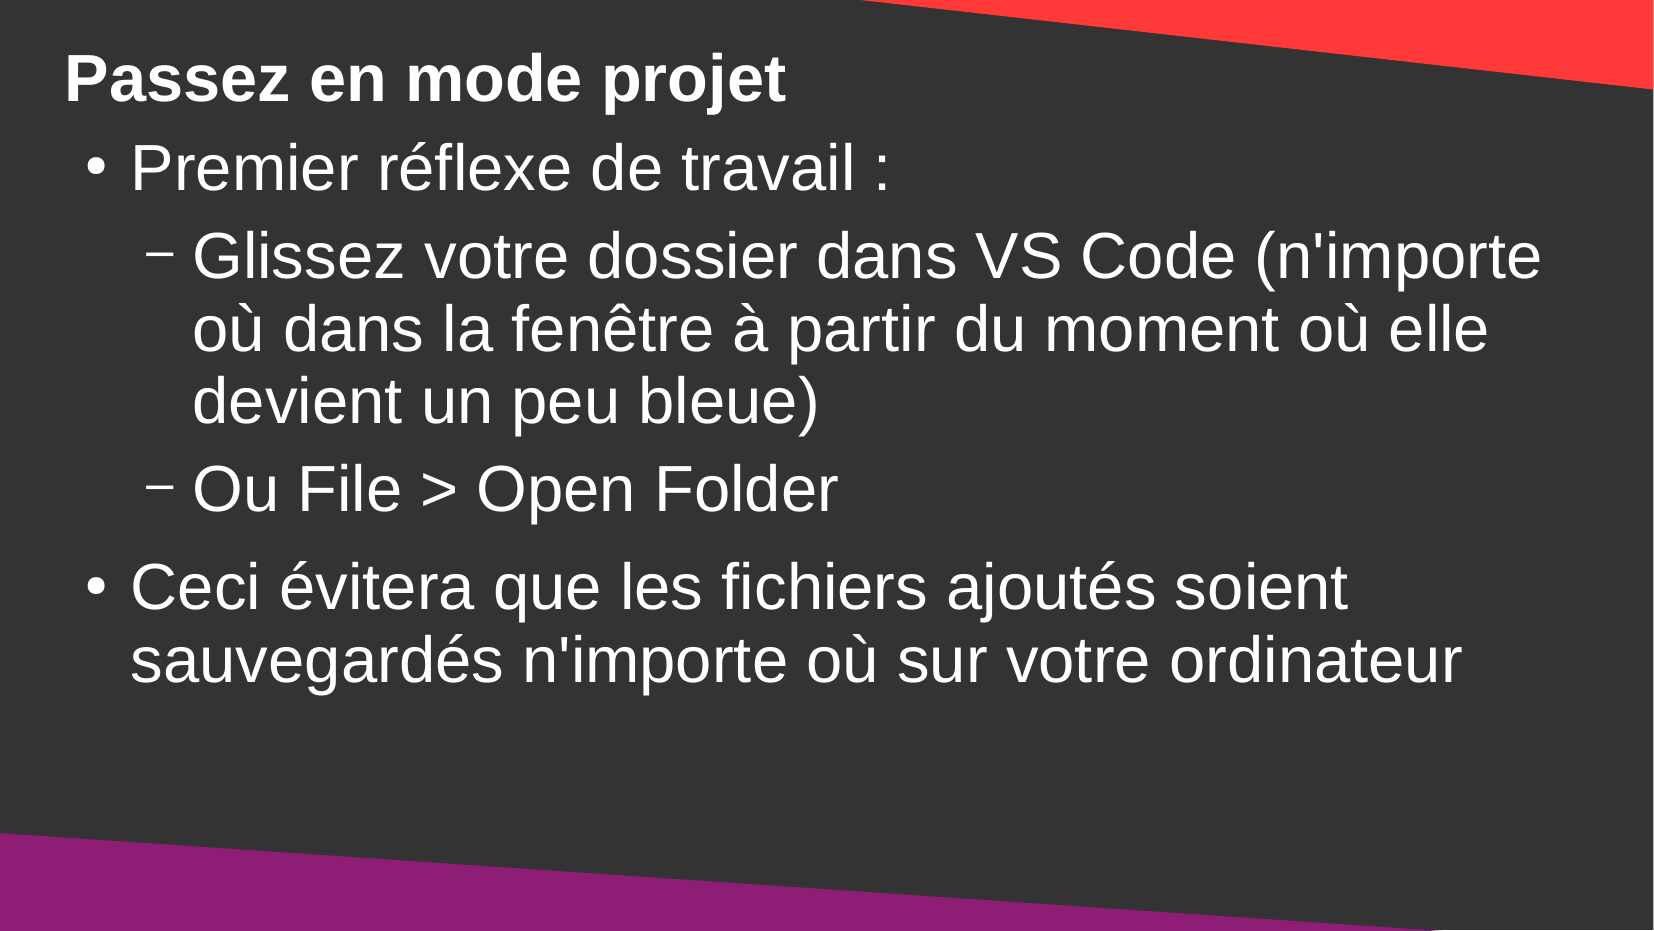

# Passez en mode projet
Premier réflexe de travail :
Glissez votre dossier dans VS Code (n'importe où dans la fenêtre à partir du moment où elle devient un peu bleue)
Ou File > Open Folder
Ceci évitera que les fichiers ajoutés soient sauvegardés n'importe où sur votre ordinateur